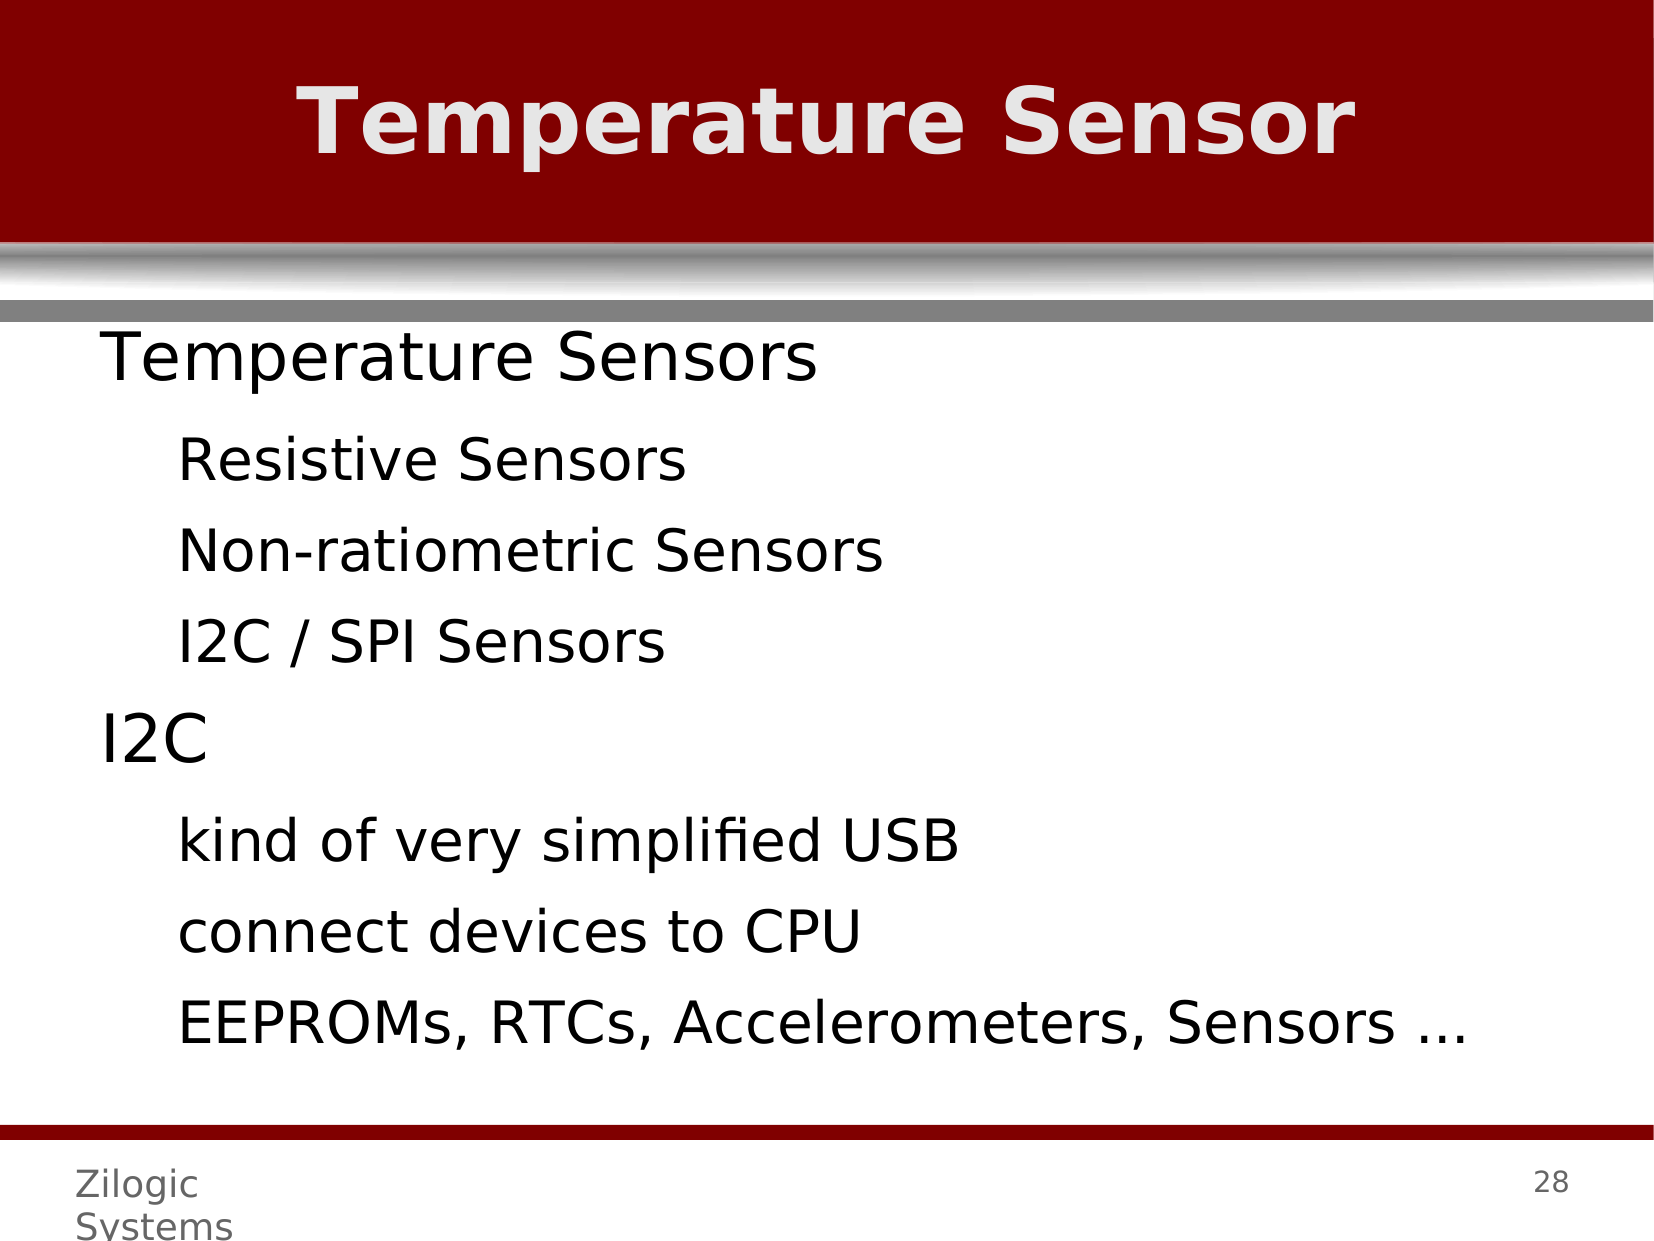

# Temperature Sensor
Temperature Sensors
Resistive Sensors
Non-ratiometric Sensors
I2C / SPI Sensors
I2C
kind of very simplified USB
connect devices to CPU
EEPROMs, RTCs, Accelerometers, Sensors ...
28